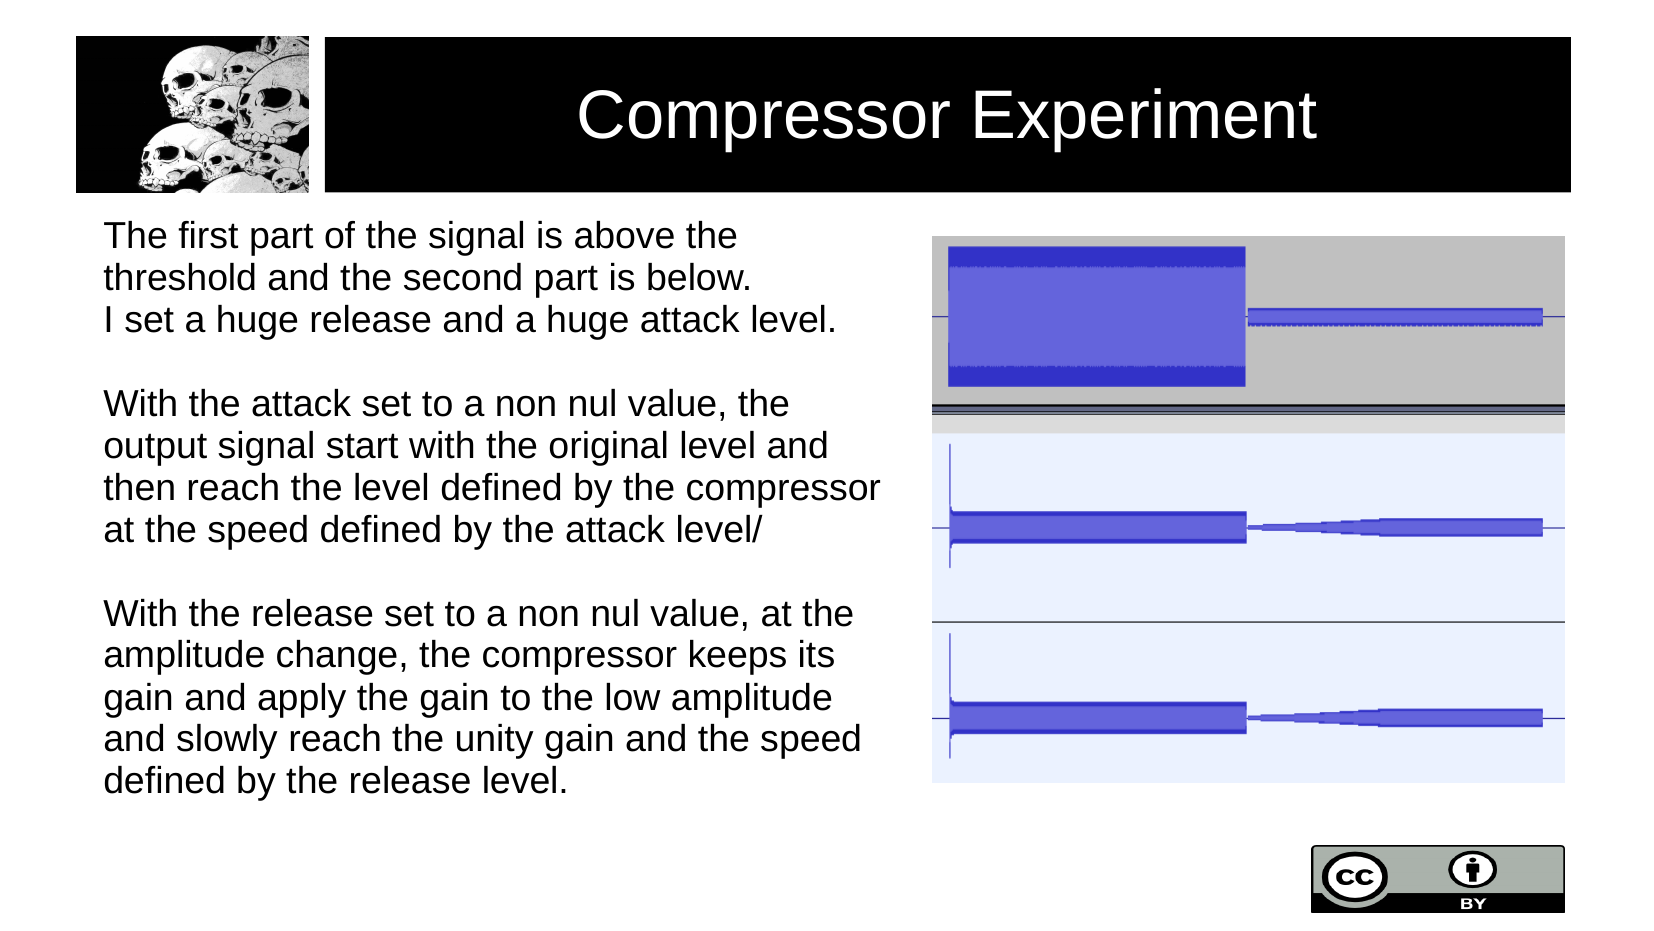

# Compressor Experiment
The first part of the signal is above the threshold and the second part is below.
I set a huge release and a huge attack level.
With the attack set to a non nul value, the output signal start with the original level and then reach the level defined by the compressor at the speed defined by the attack level/
With the release set to a non nul value, at the amplitude change, the compressor keeps its gain and apply the gain to the low amplitude and slowly reach the unity gain and the speed defined by the release level.